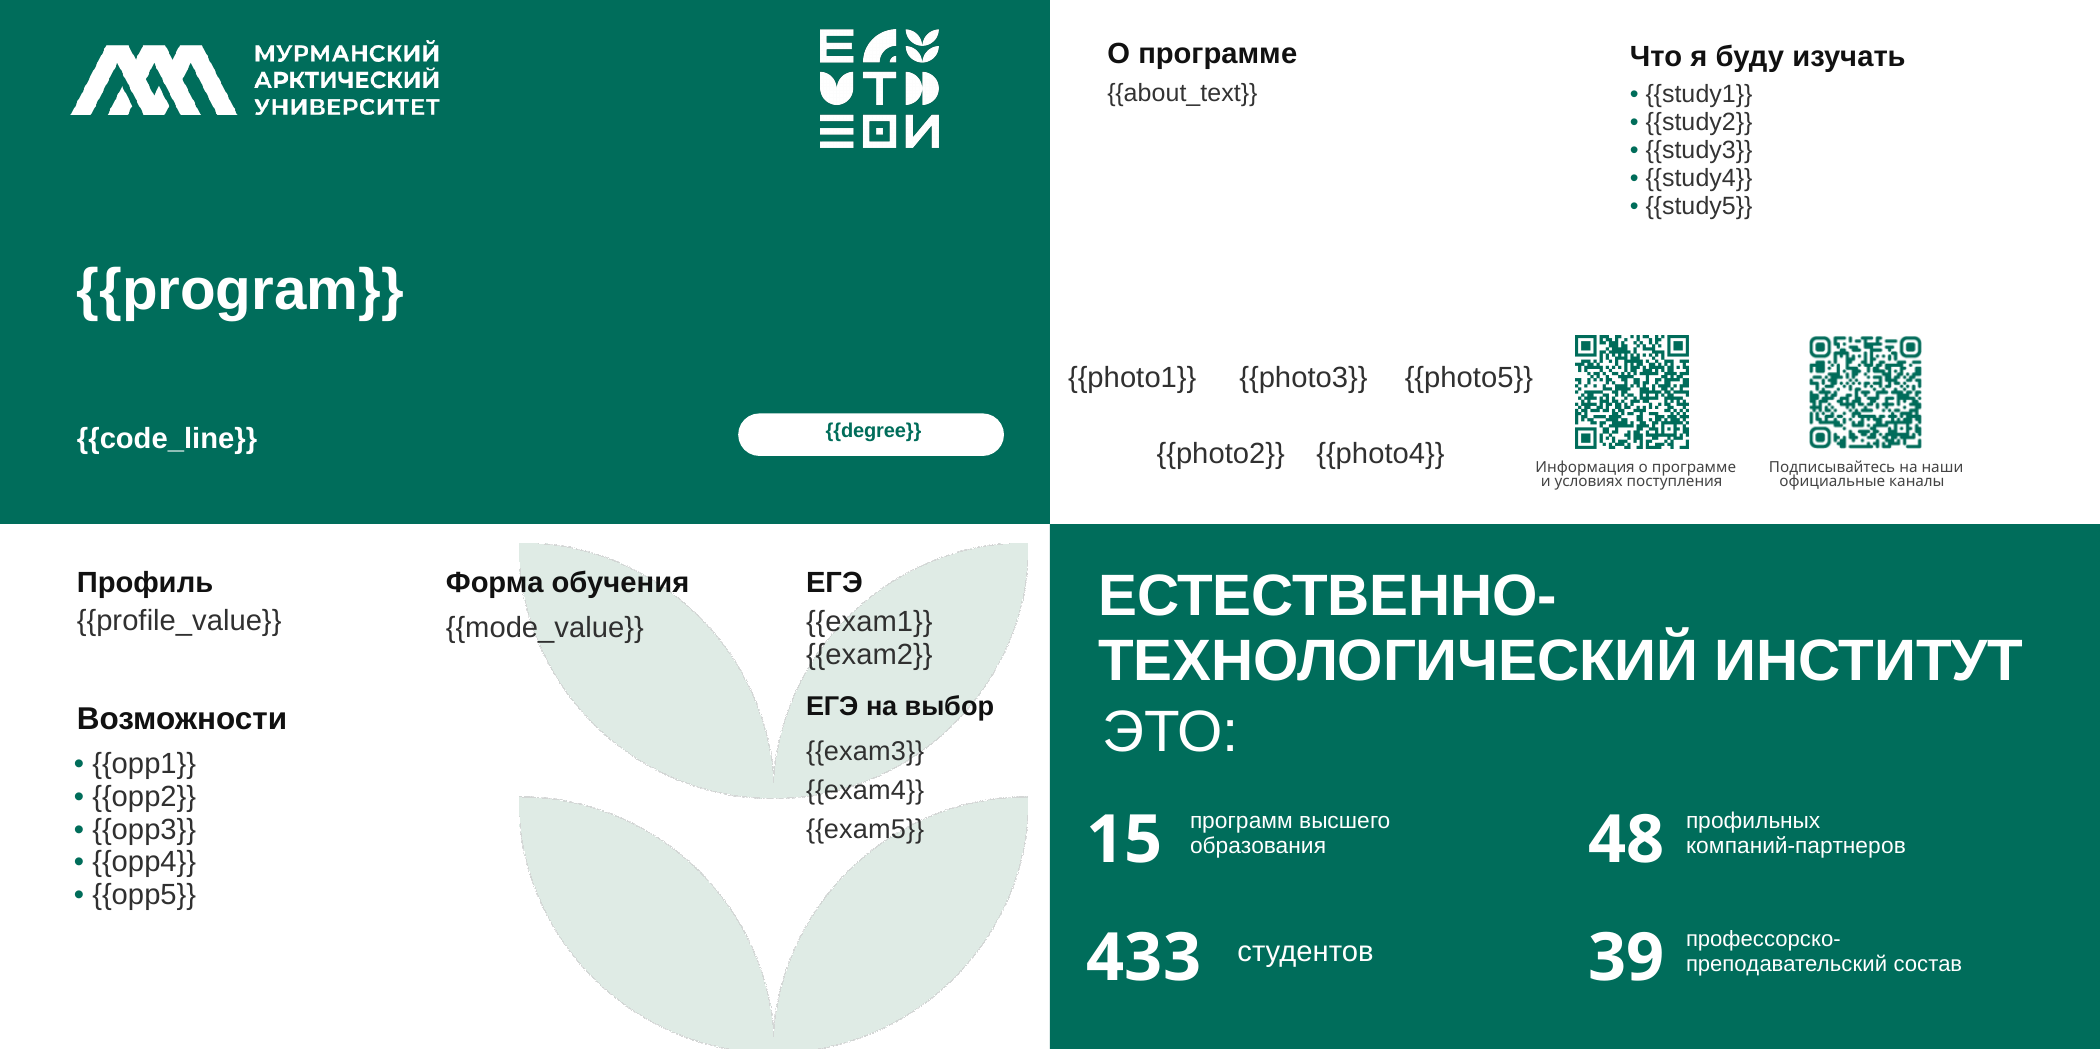

О программе
Что я буду изучать
{{about_text}}
• {{study1}}
• {{study2}}
• {{study3}}
• {{study4}}
• {{study5}}
{{program}}
{{photo1}}
{{photo3}}
{{photo5}}
{{code_line}}
{{degree}}
{{photo2}}
{{photo4}}
Информация о программе и условиях поступления
Подписывайтесь на наши официальные каналы
ЕСТЕСТВЕННО-ТЕХНОЛОГИЧЕСКИЙ ИНСТИТУТ
Профиль
Форма обучения
ЕГЭ
{{mode_value}}
{{profile_value}}
{{exam1}}
{{exam2}}
ЭТО:
ЕГЭ на выбор
Возможности
{{exam3}}
{{exam4}}
{{exam5}}
• {{opp1}}
• {{opp2}}
• {{opp3}}
• {{opp4}}
• {{opp5}}
15
48
программ высшего образования
профильных
компаний-партнеров
433
39
студентов
профессорско-
преподавательский состав